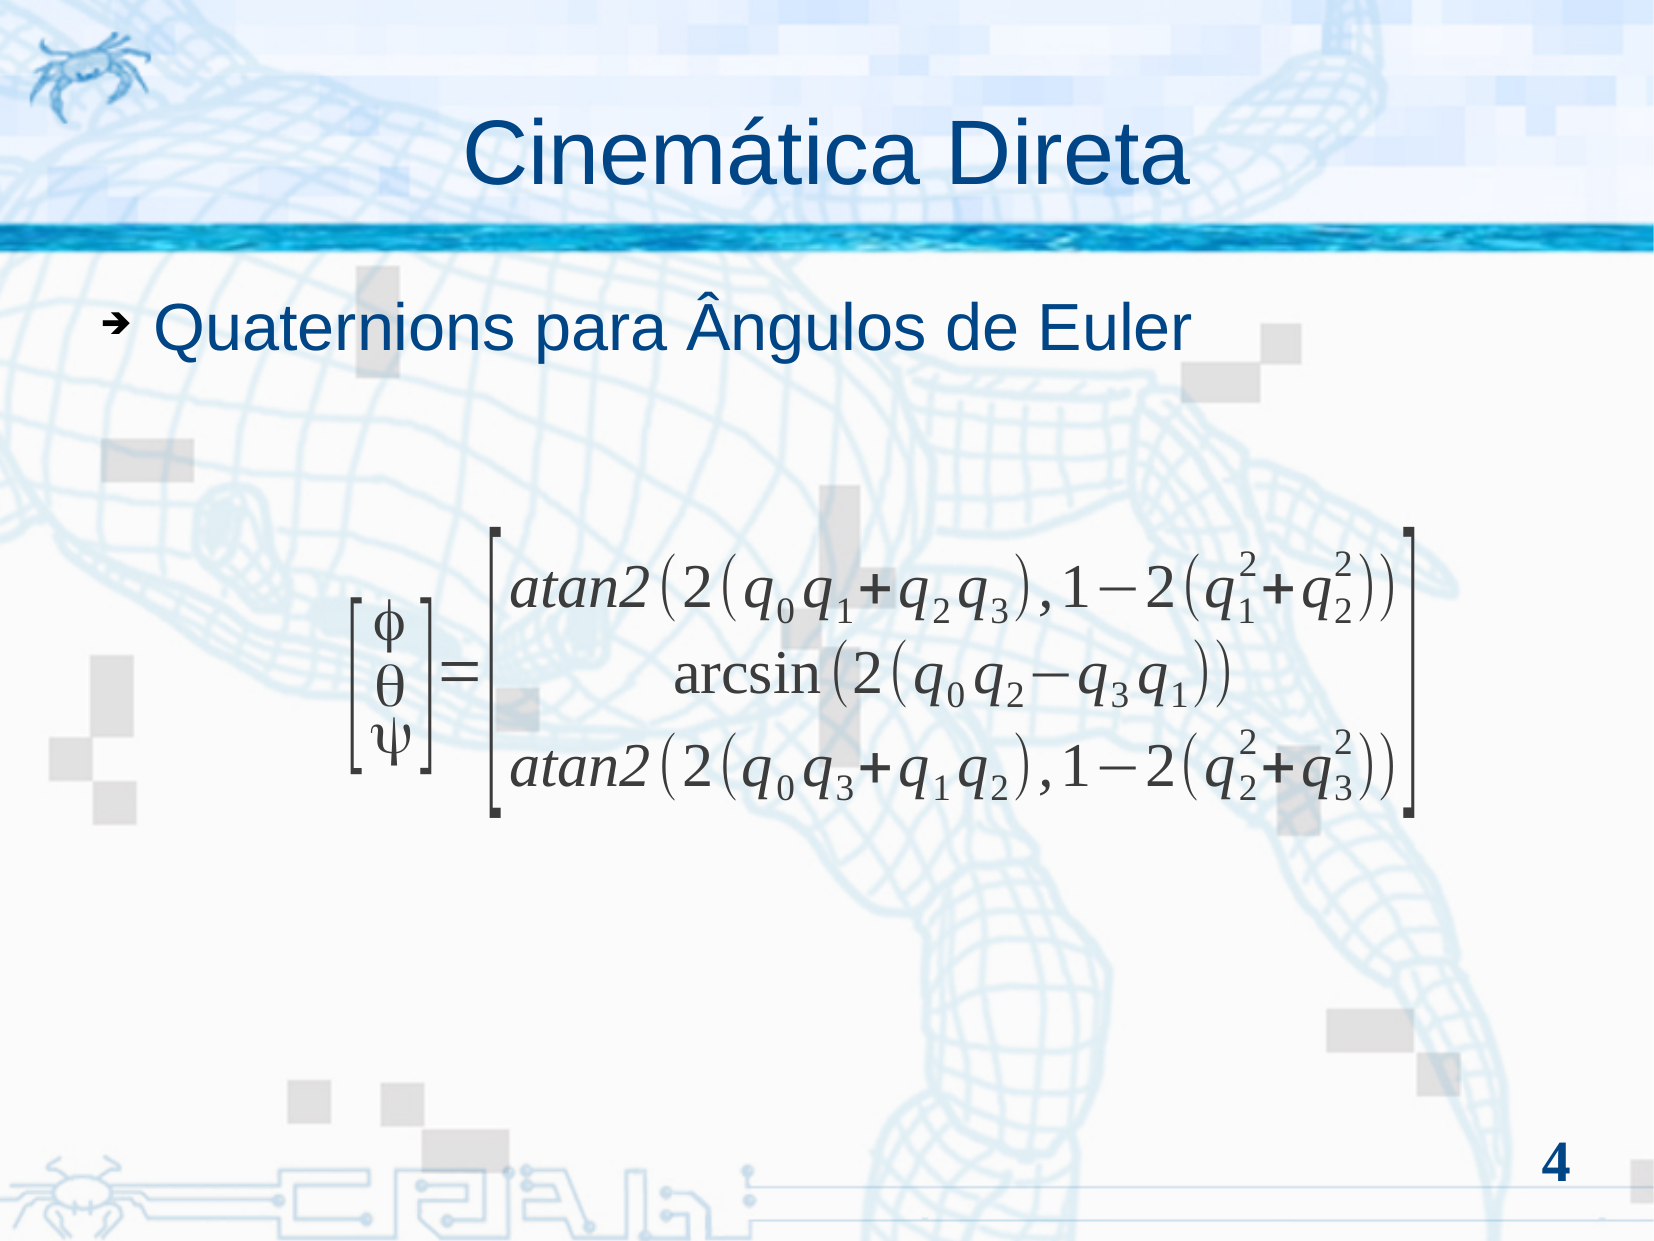

# Cinemática Direta
Quaternions para Ângulos de Euler
4